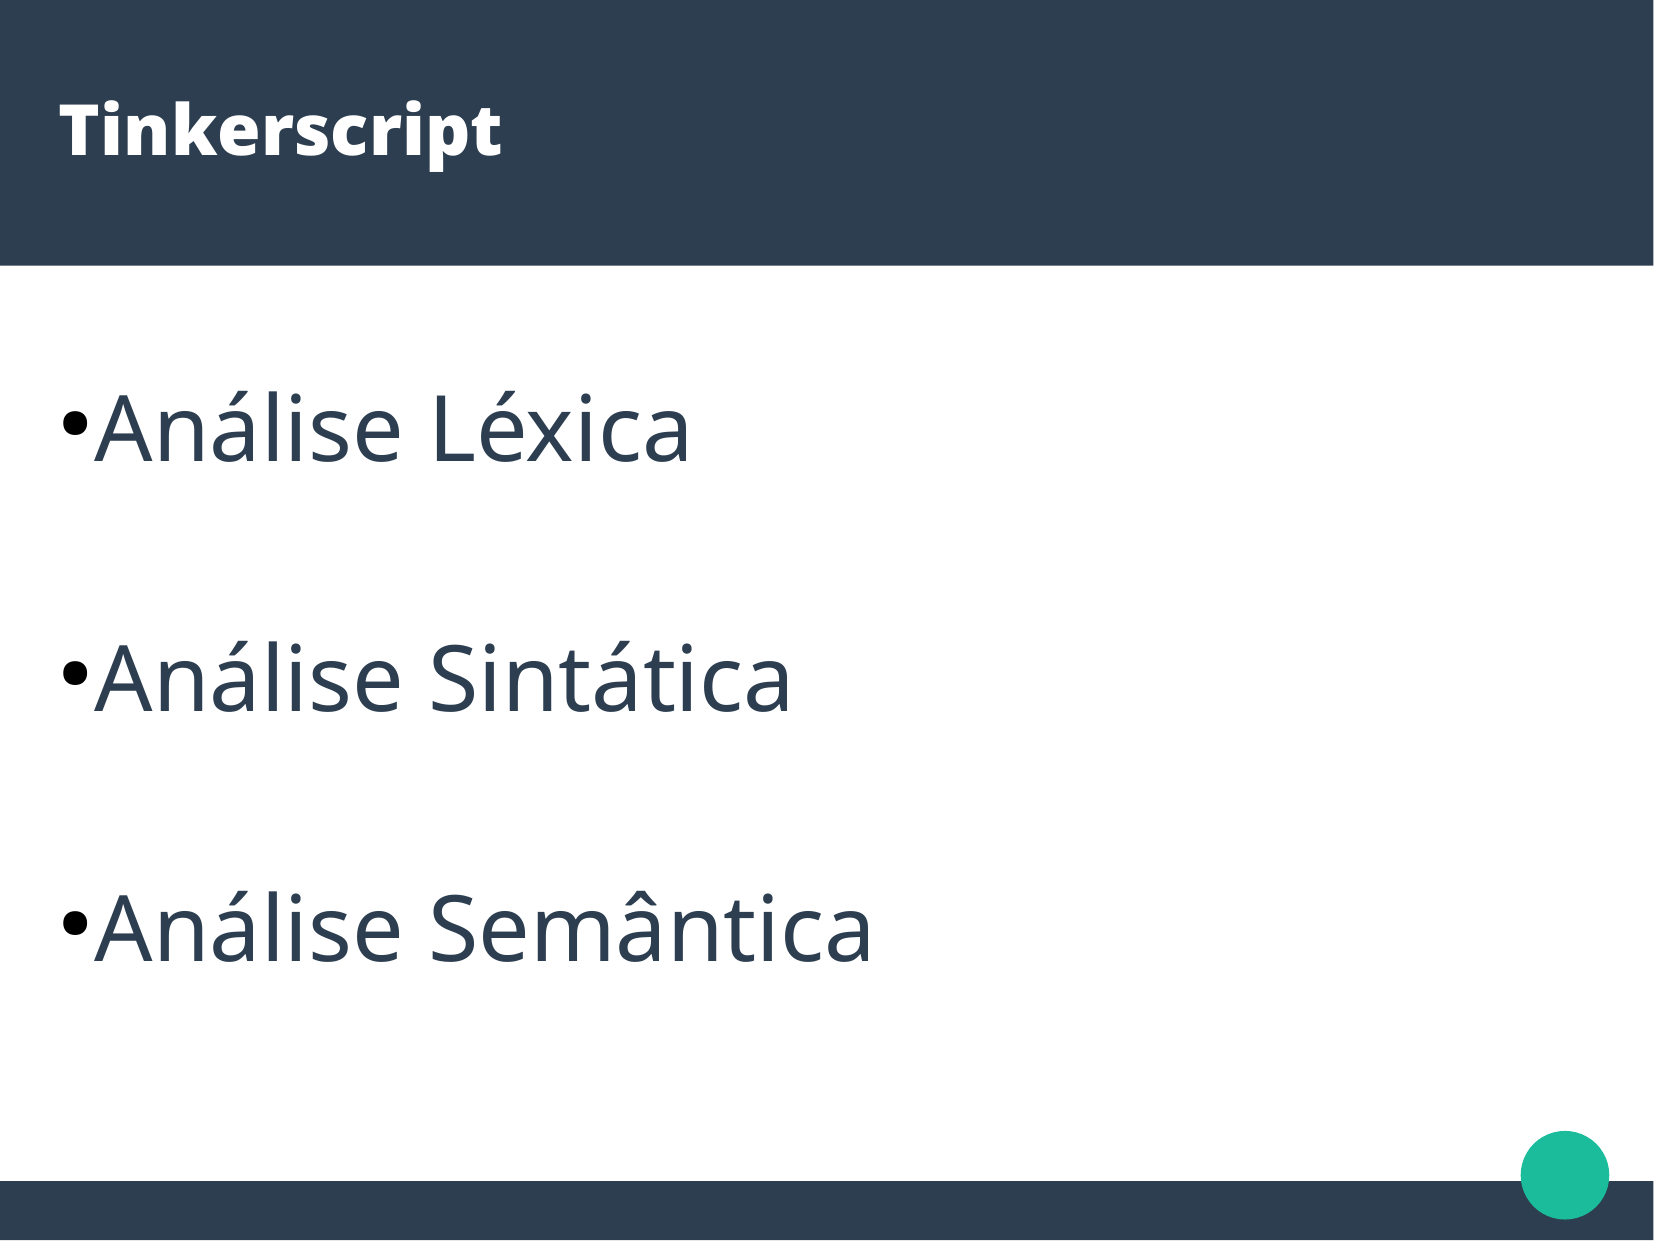

# Tinkerscript
Análise Léxica
Análise Sintática
Análise Semântica